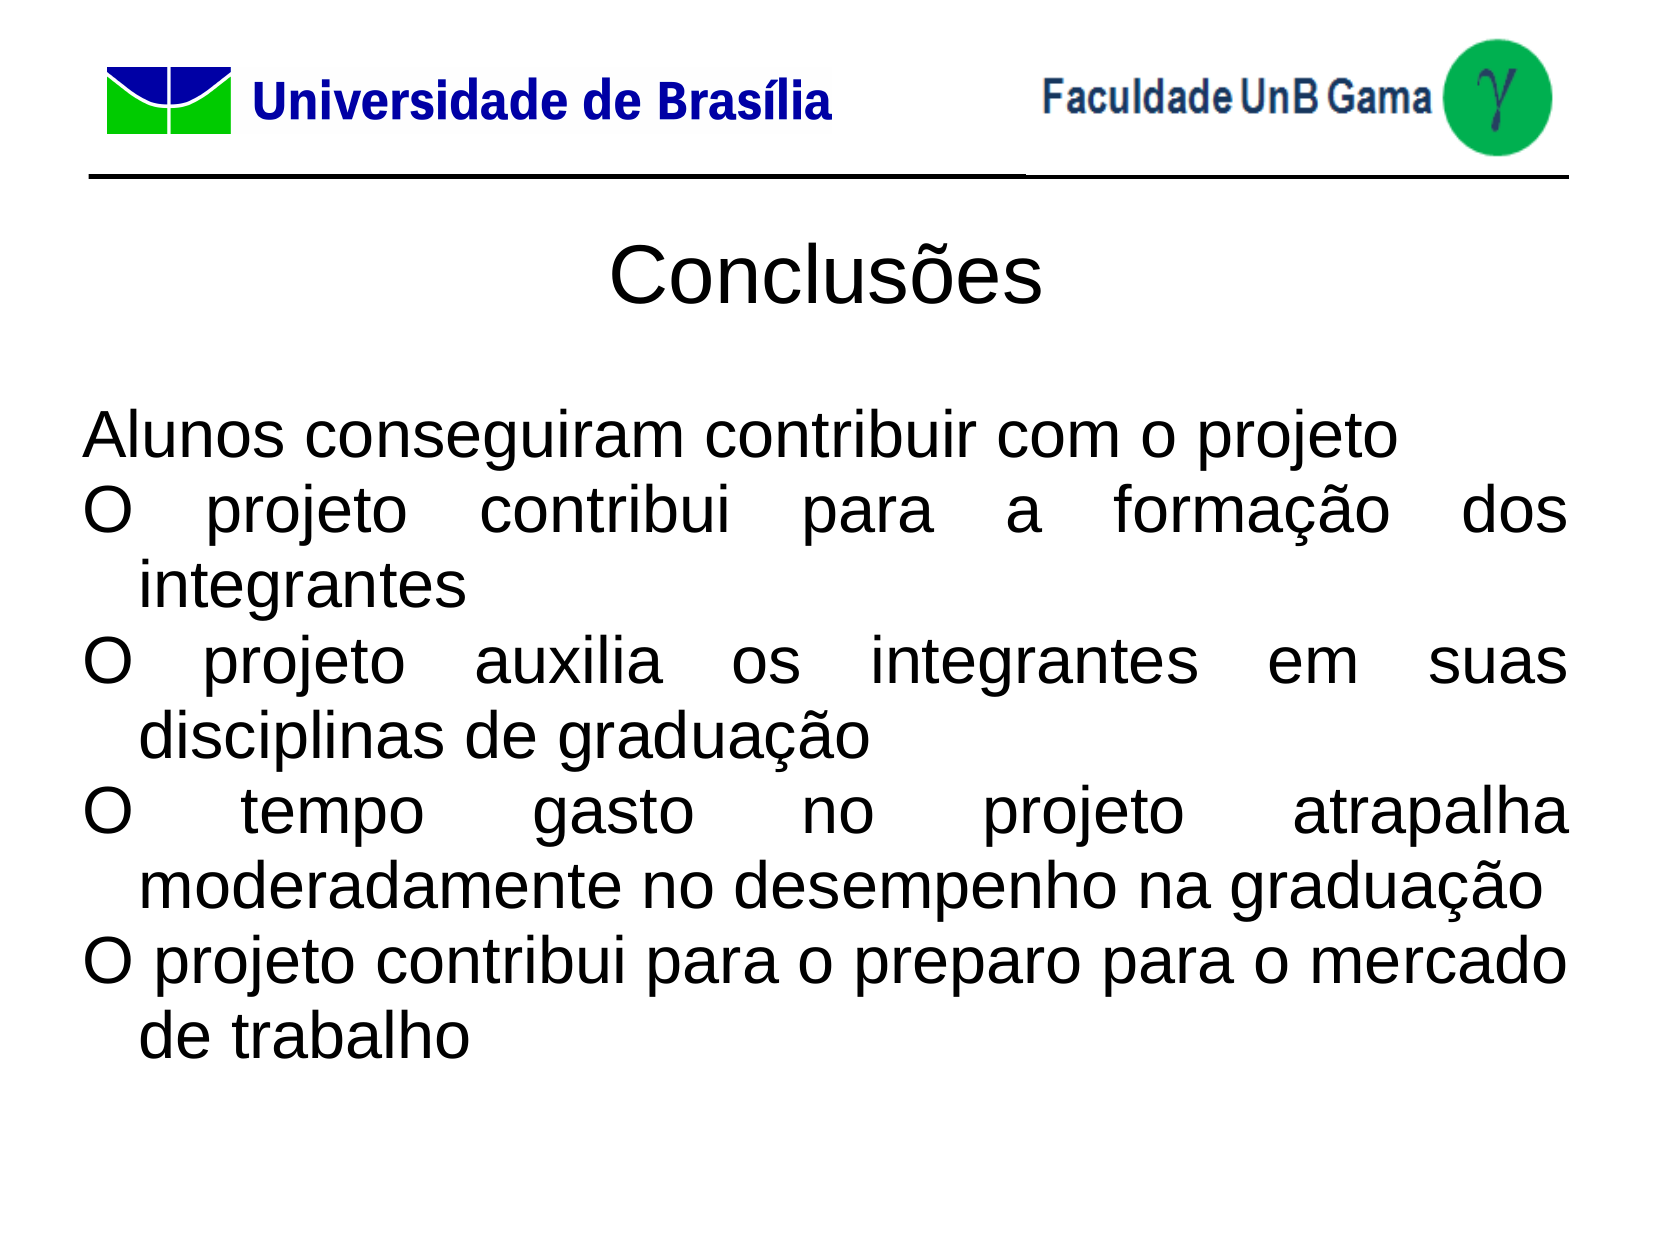

#
Conclusões
Alunos conseguiram contribuir com o projeto
O projeto contribui para a formação dos integrantes
O projeto auxilia os integrantes em suas disciplinas de graduação
O tempo gasto no projeto atrapalha moderadamente no desempenho na graduação
O projeto contribui para o preparo para o mercado de trabalho